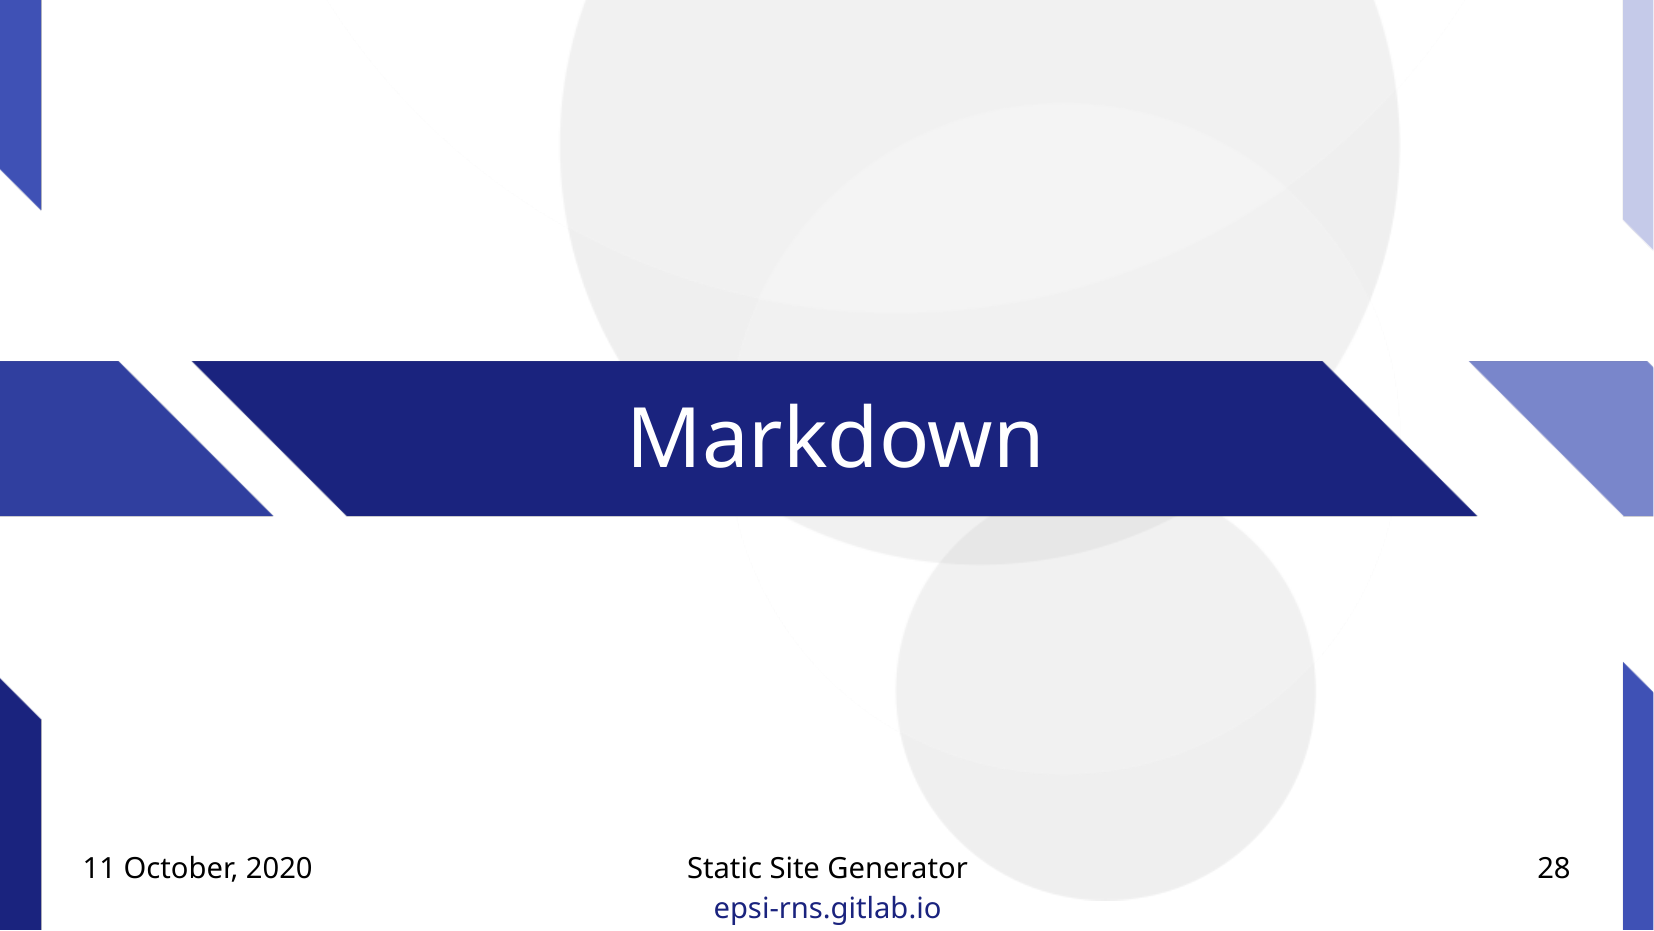

# Markdown
11 October, 2020
Static Site Generator
28